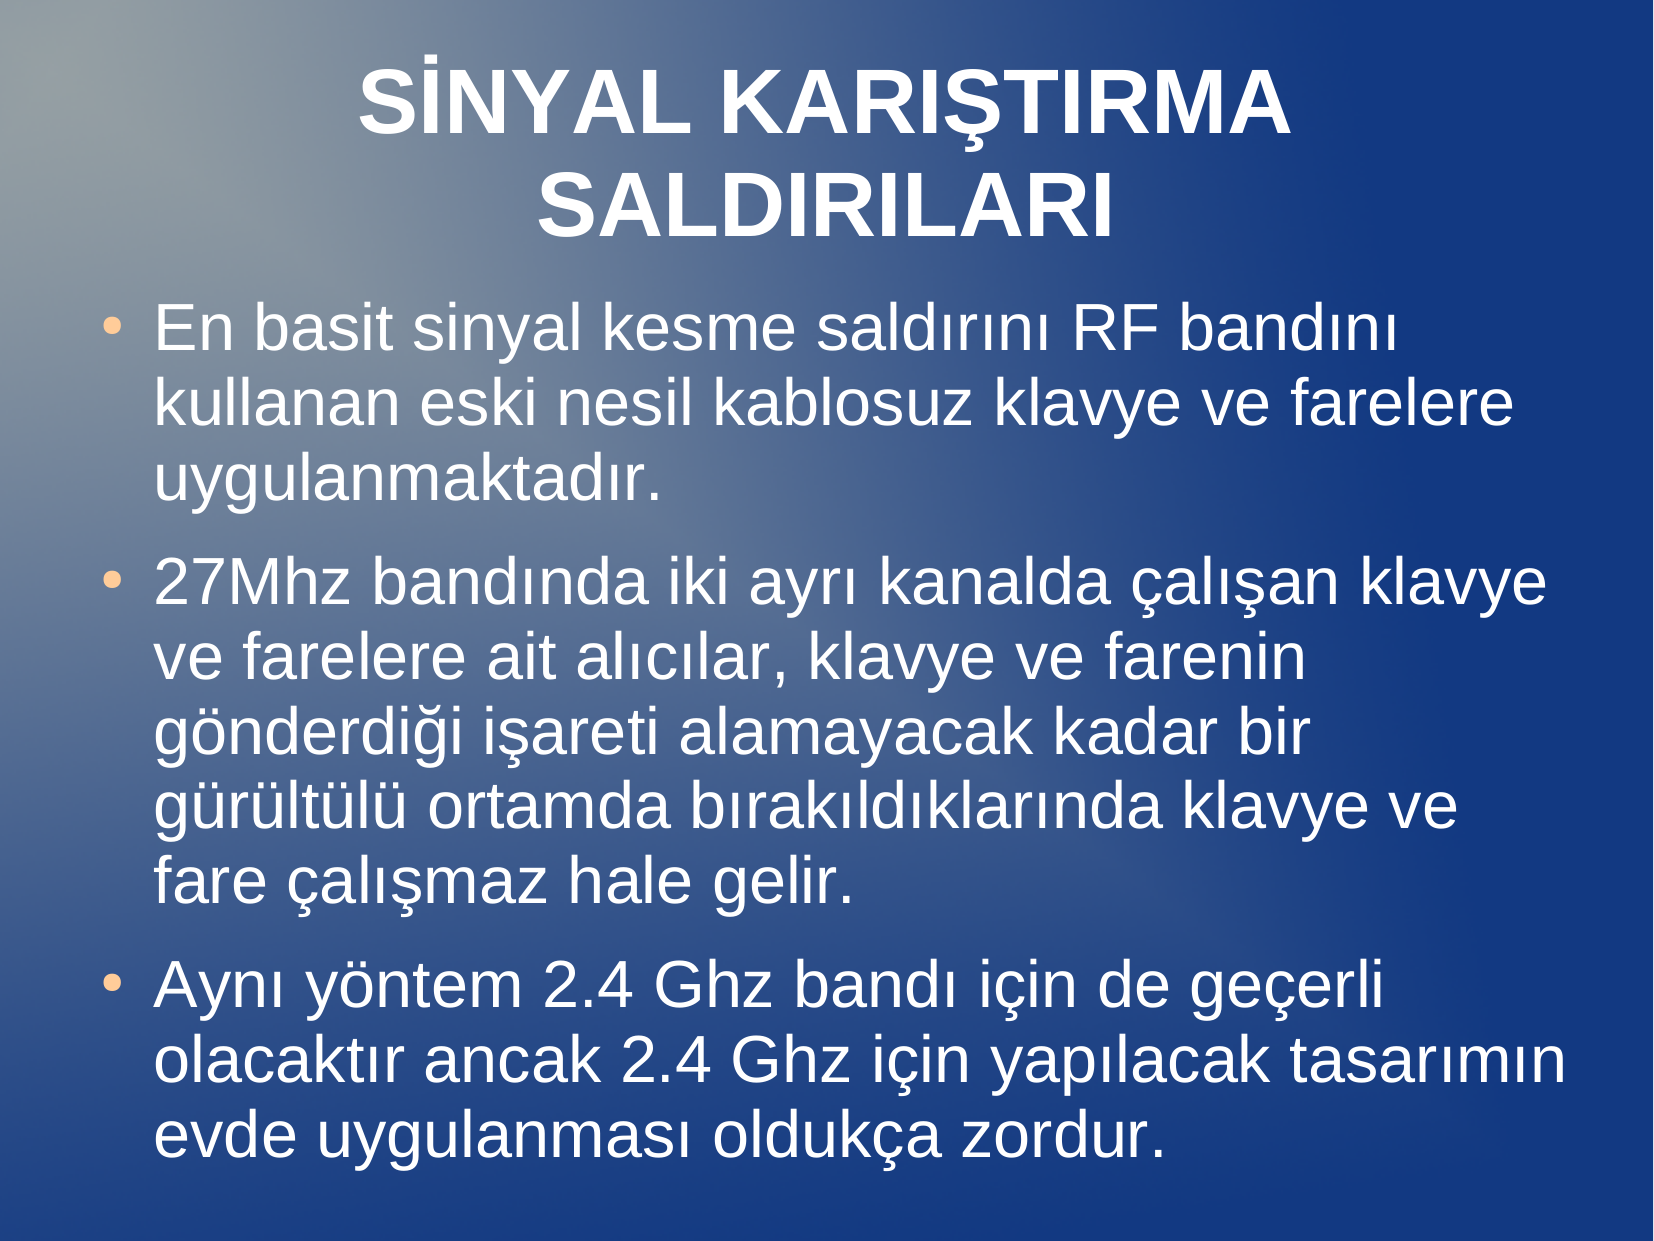

# SİNYAL KARIŞTIRMA SALDIRILARI
En basit sinyal kesme saldırını RF bandını kullanan eski nesil kablosuz klavye ve farelere uygulanmaktadır.
27Mhz bandında iki ayrı kanalda çalışan klavye ve farelere ait alıcılar, klavye ve farenin gönderdiği işareti alamayacak kadar bir gürültülü ortamda bırakıldıklarında klavye ve fare çalışmaz hale gelir.
Aynı yöntem 2.4 Ghz bandı için de geçerli olacaktır ancak 2.4 Ghz için yapılacak tasarımın evde uygulanması oldukça zordur.